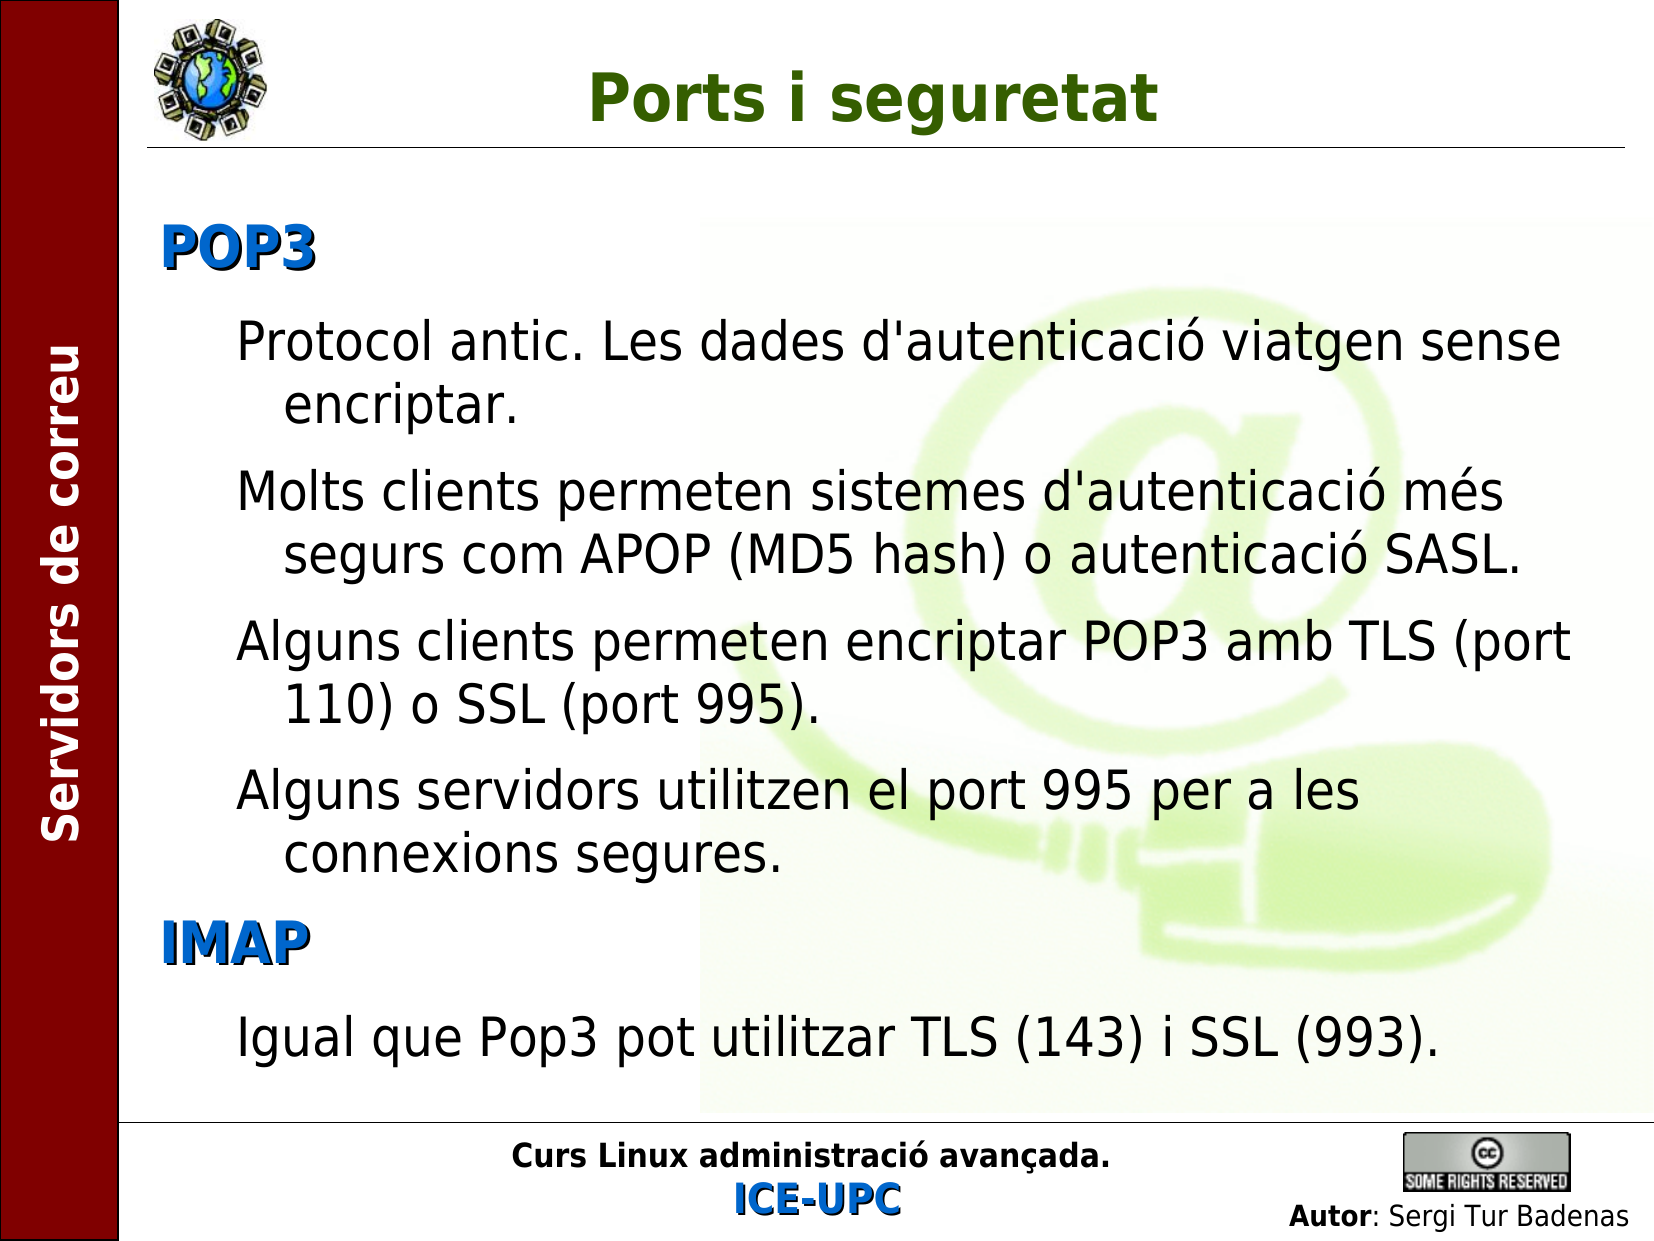

# Ports i seguretat
POP3
Protocol antic. Les dades d'autenticació viatgen sense encriptar.
Molts clients permeten sistemes d'autenticació més segurs com APOP (MD5 hash) o autenticació SASL.
Alguns clients permeten encriptar POP3 amb TLS (port 110) o SSL (port 995).
Alguns servidors utilitzen el port 995 per a les connexions segures.
IMAP
Igual que Pop3 pot utilitzar TLS (143) i SSL (993).